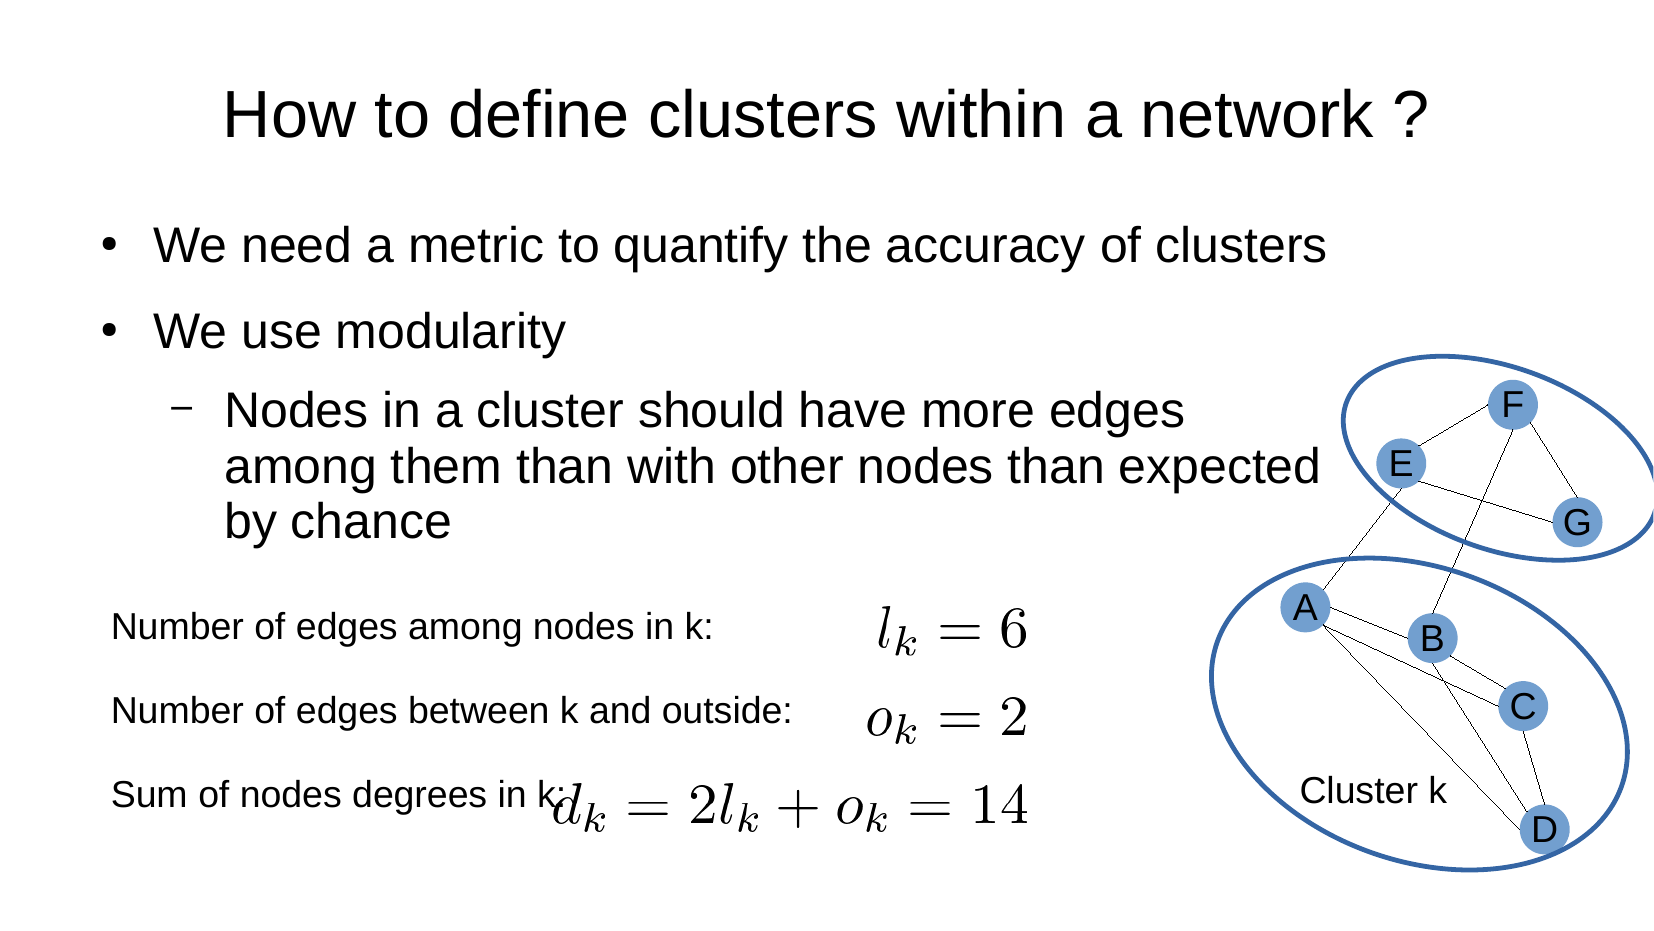

# How to define clusters within a network ?
We need a metric to quantify the accuracy of clusters
We use modularity
Nodes in a cluster should have more edges among them than with other nodes than expected by chance
F
E
G
A
Number of edges among nodes in k:
Number of edges between k and outside:
Sum of nodes degrees in k:
B
C
Cluster k
D